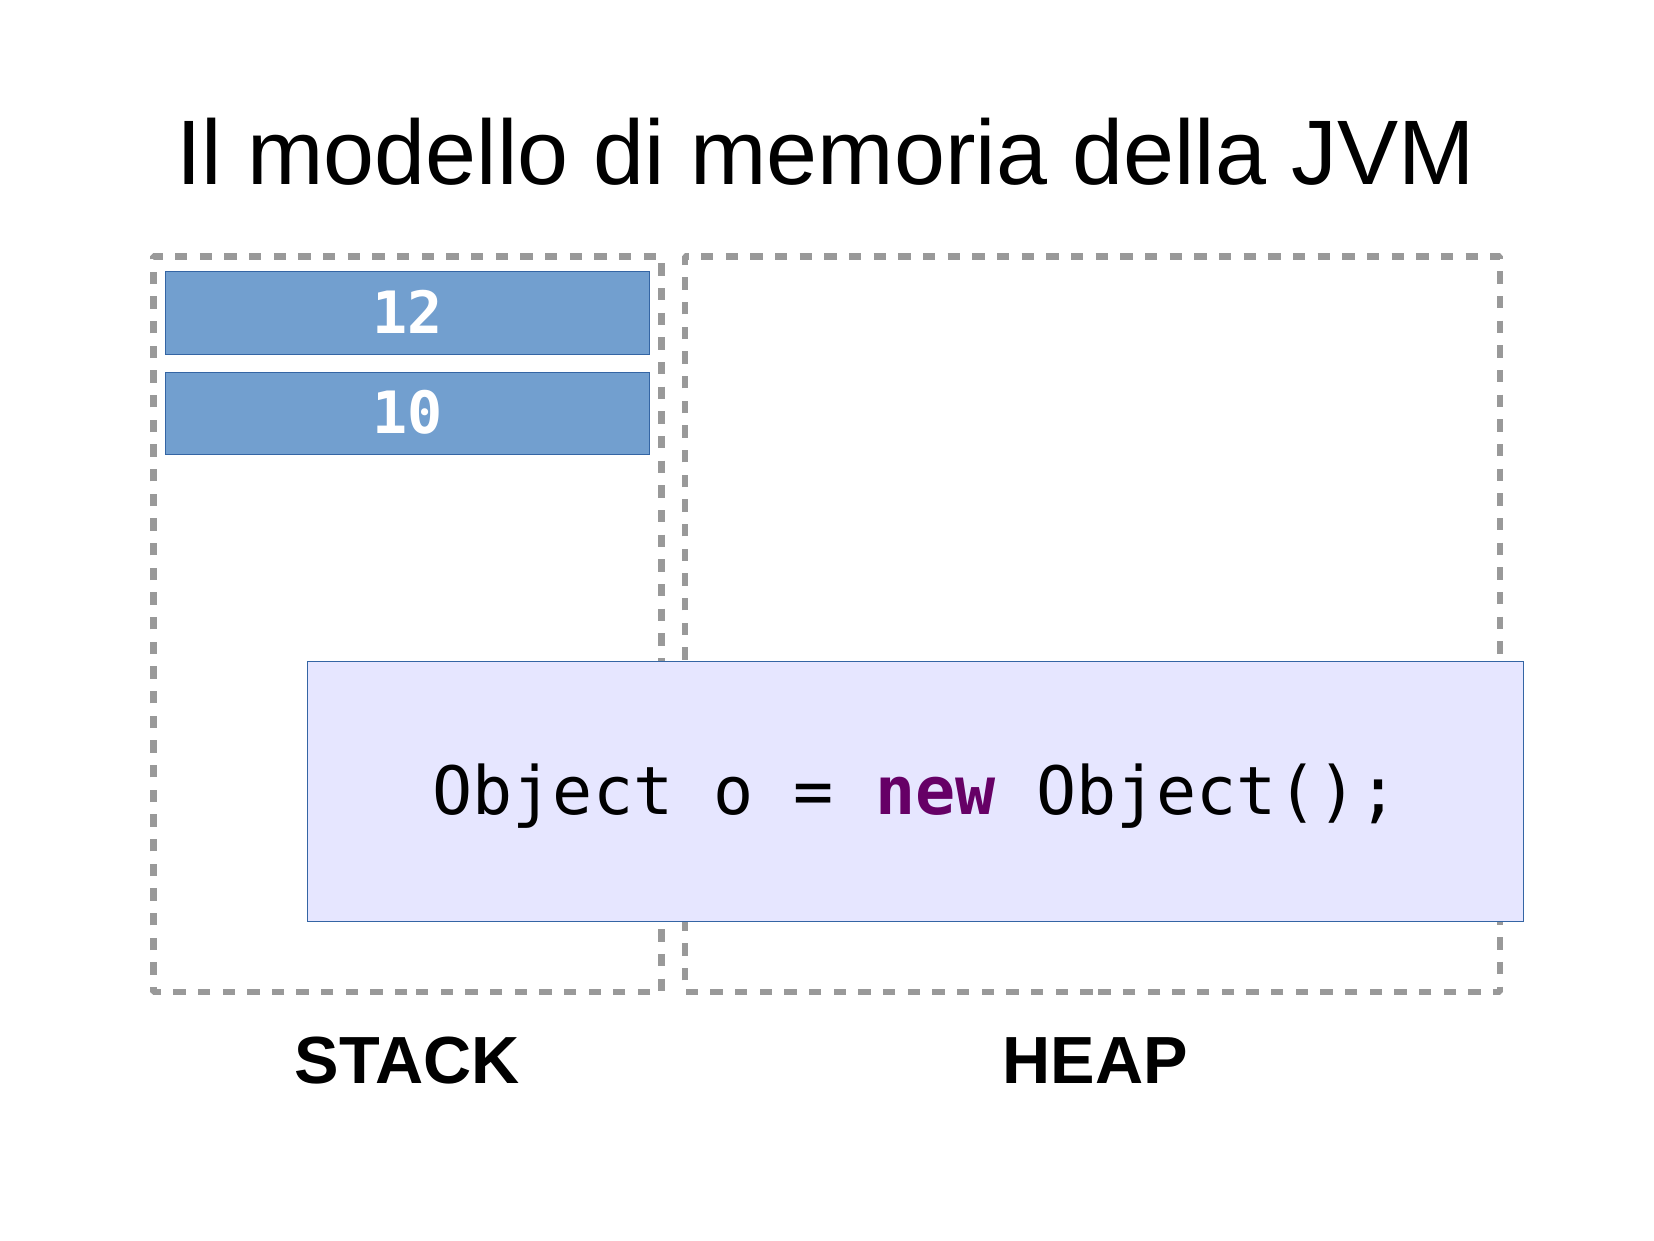

# Il modello di memoria della JVM
12
10
Object o = new Object();
STACK
HEAP